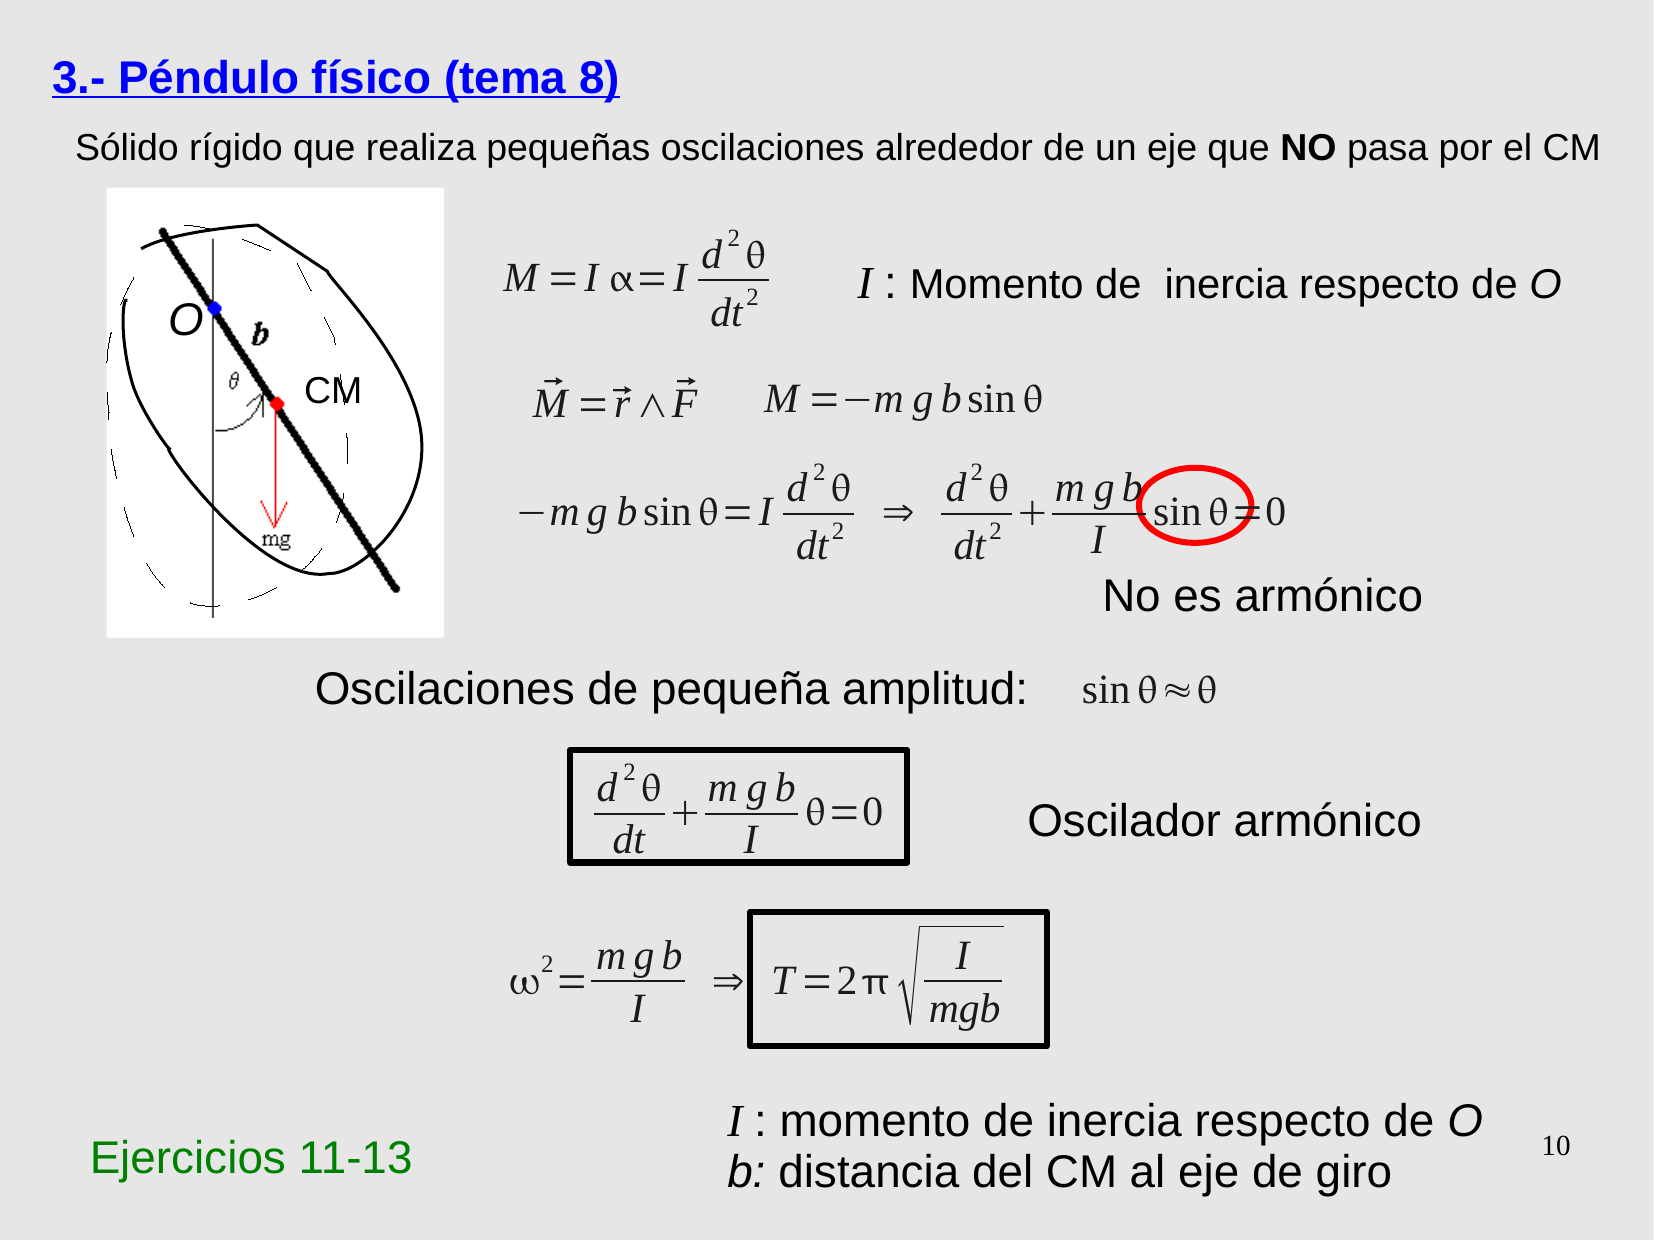

3.- Péndulo físico (tema 8)
Sólido rígido que realiza pequeñas oscilaciones alrededor de un eje que NO pasa por el CM
CM
O
I : Momento de inercia respecto de O
No es armónico
Oscilaciones de pequeña amplitud:
Oscilador armónico
I : momento de inercia respecto de O
b: distancia del CM al eje de giro
Ejercicios 11-13
10